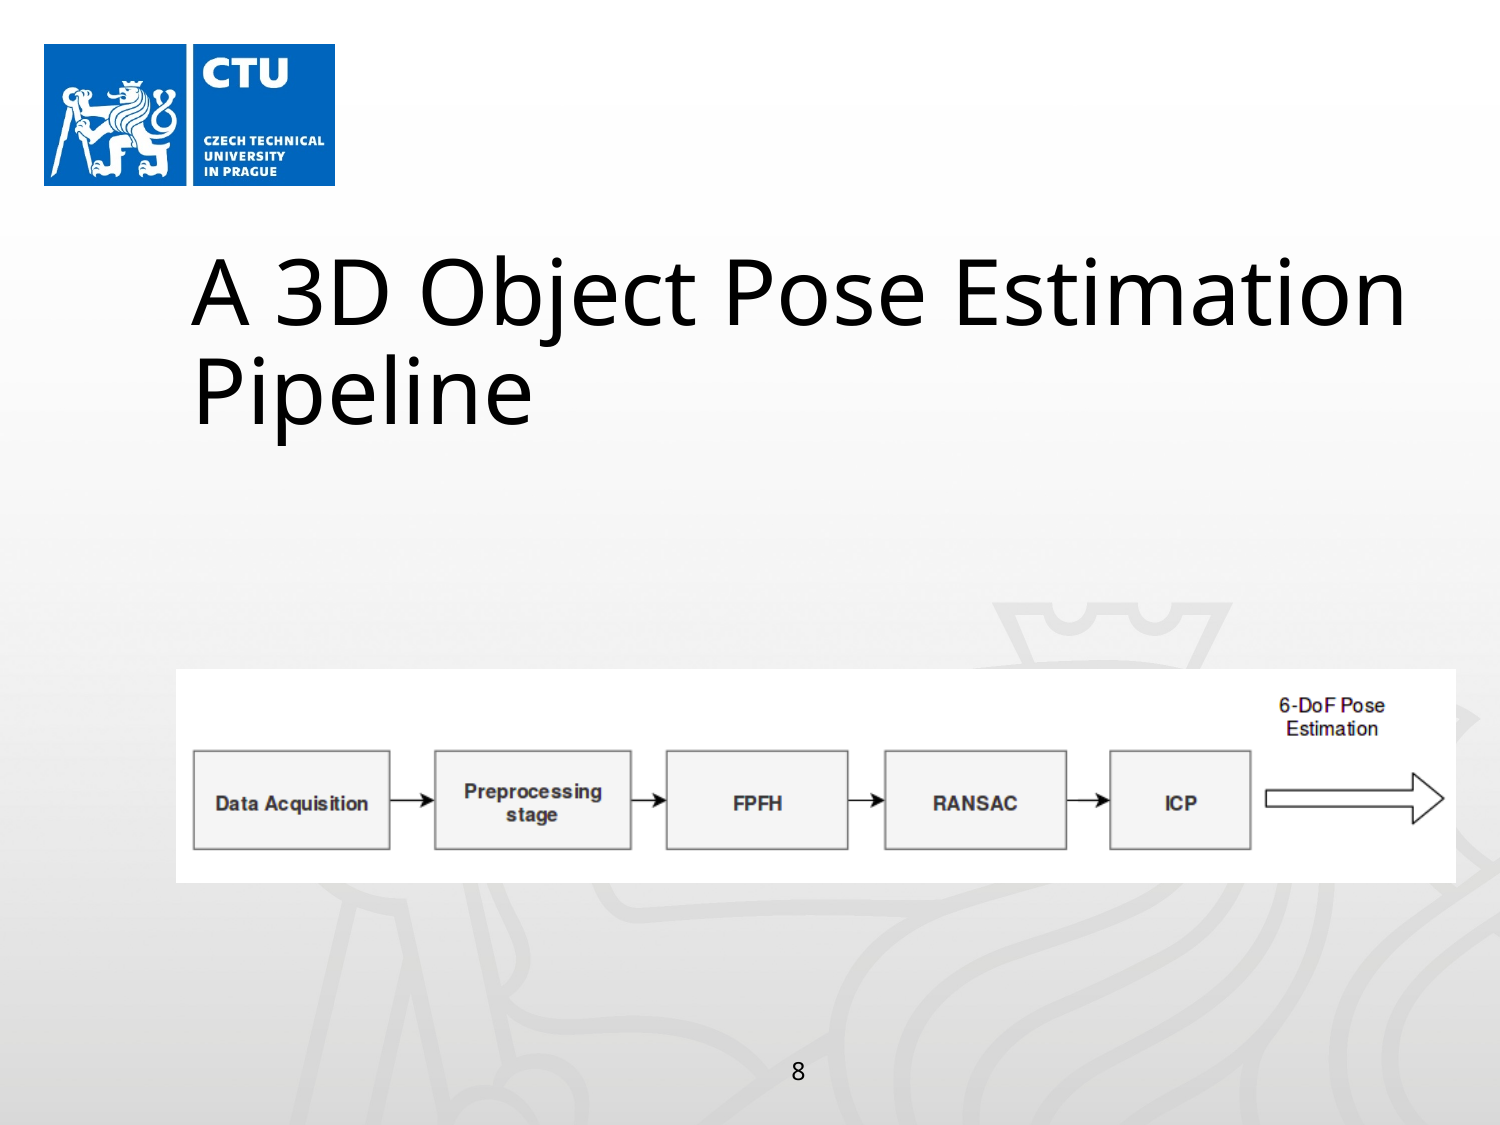

# A 3D Object Pose Estimation Pipeline
8